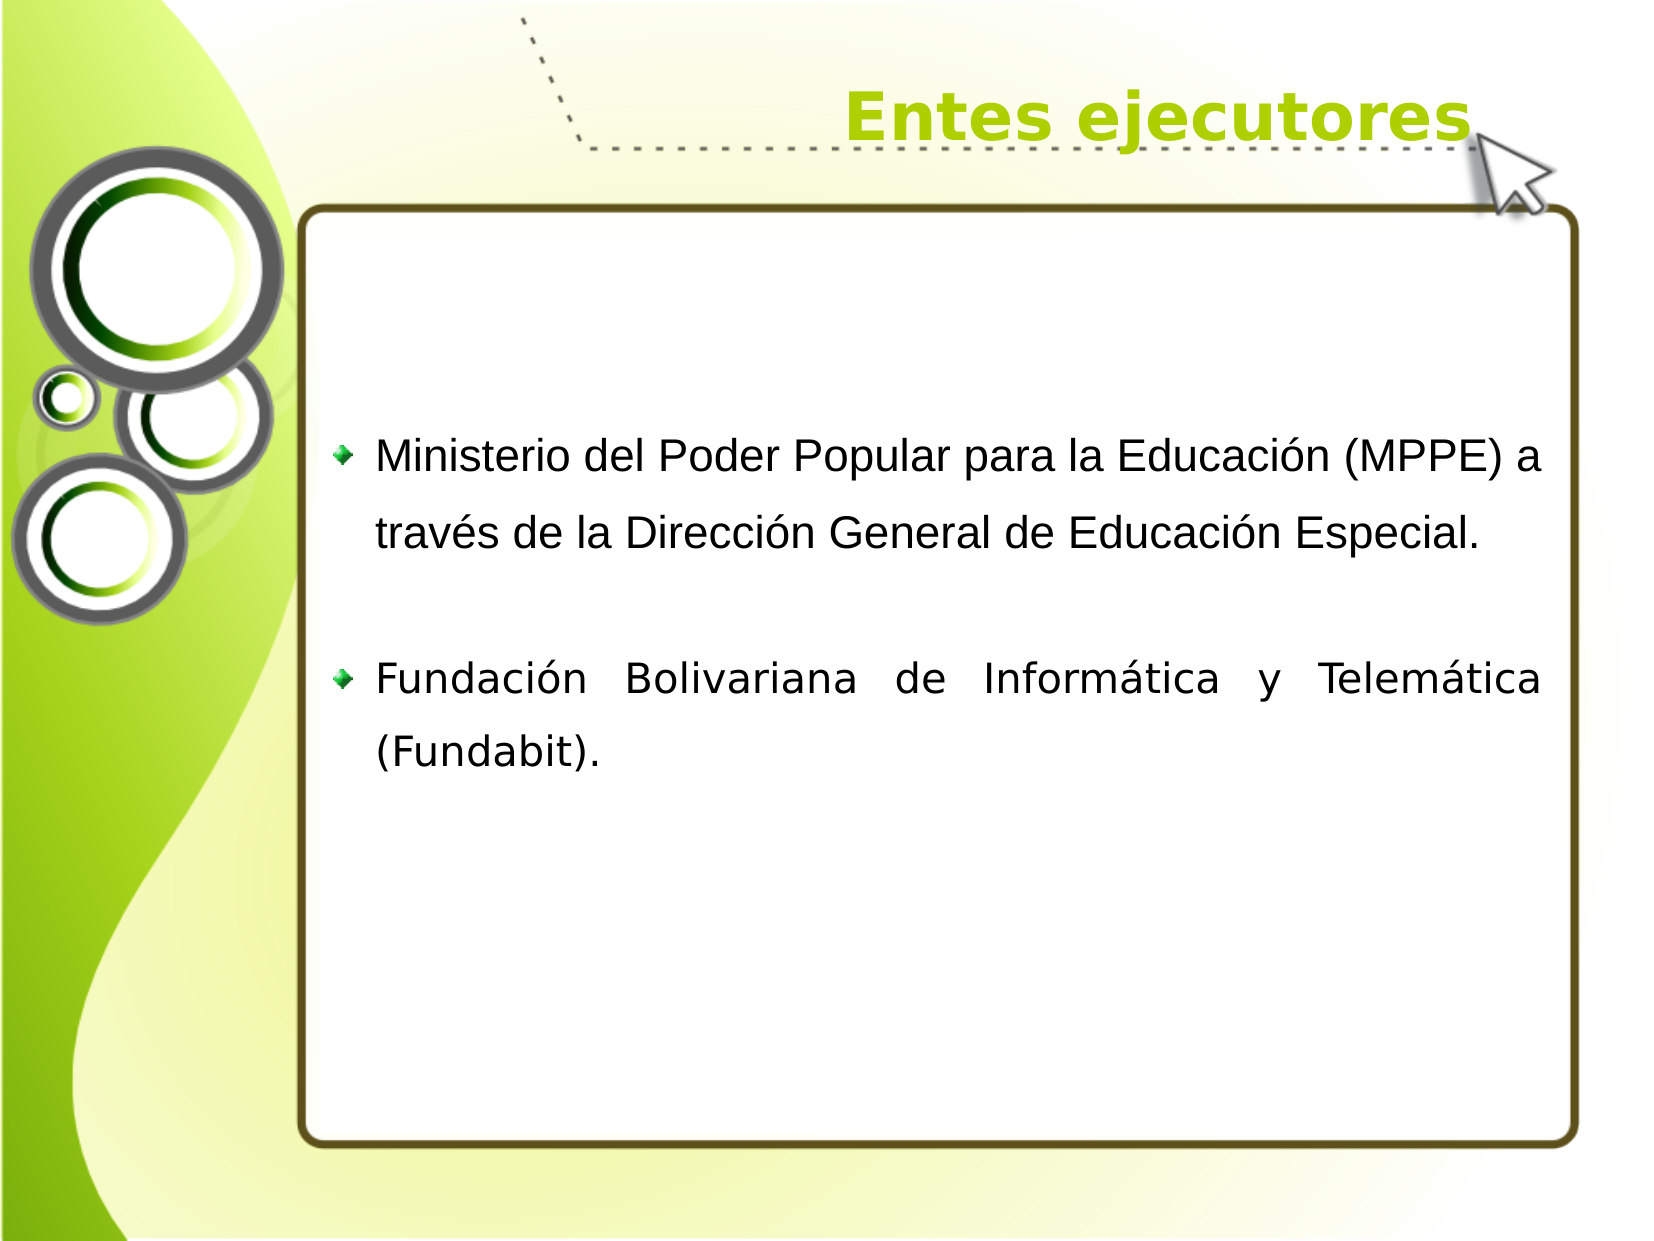

Entes ejecutores
Ministerio del Poder Popular para la Educación (MPPE) a través de la Dirección General de Educación Especial.
Fundación Bolivariana de Informática y Telemática (Fundabit).